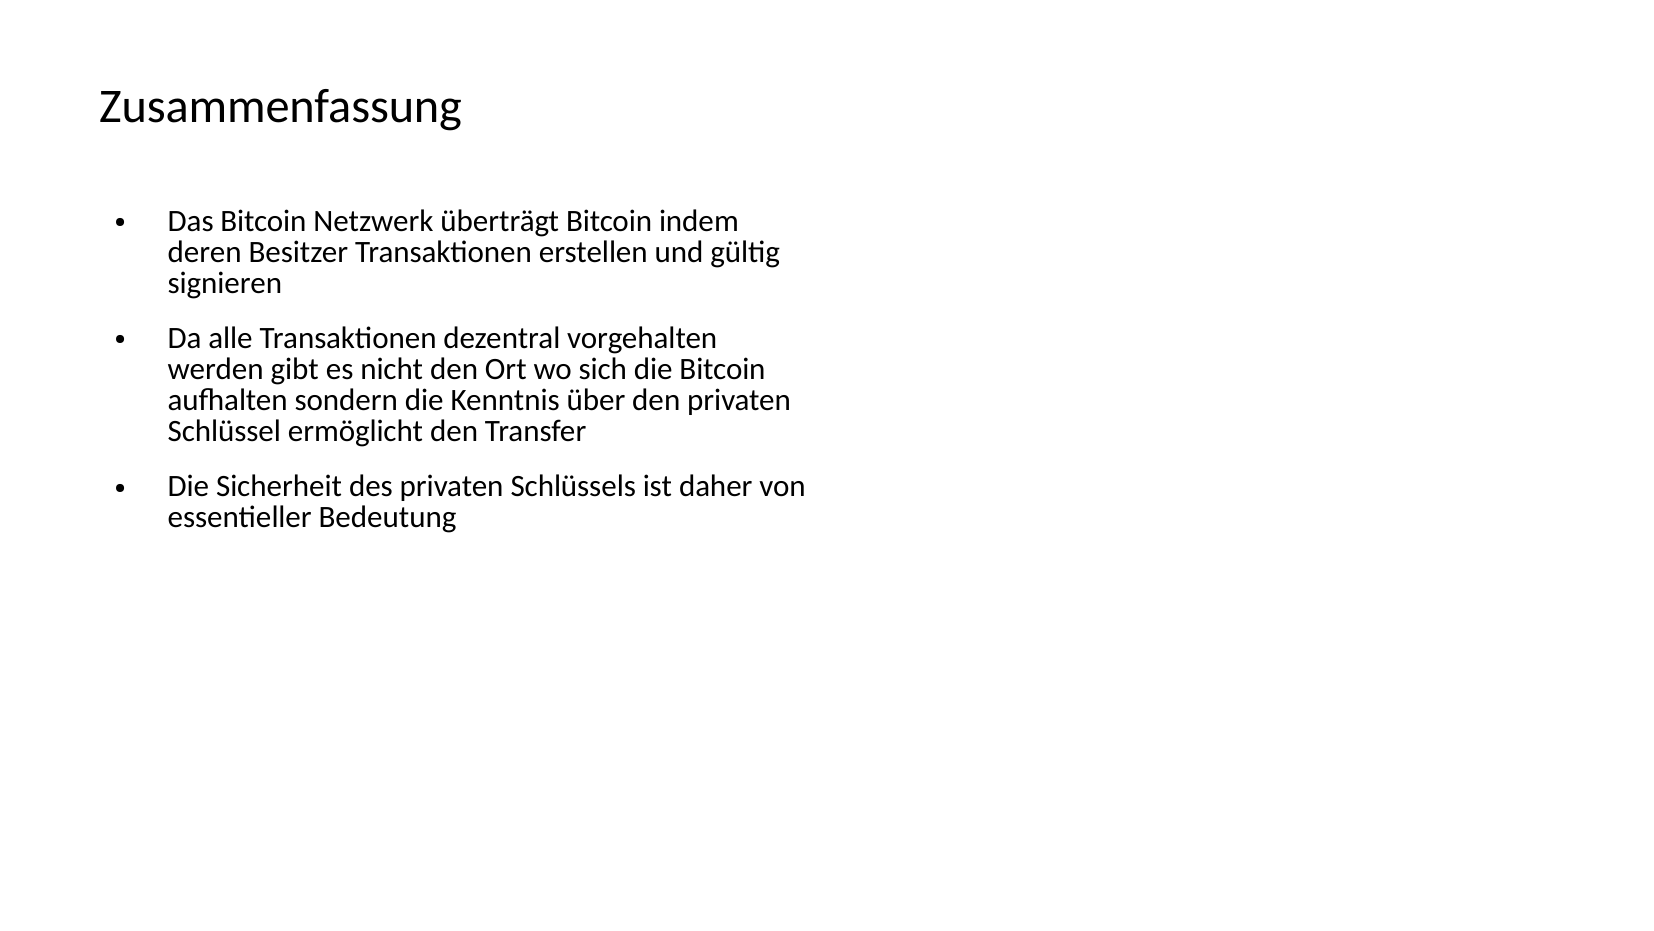

# Zusammenfassung
Das Bitcoin Netzwerk überträgt Bitcoin indem deren Besitzer Transaktionen erstellen und gültig signieren
Da alle Transaktionen dezentral vorgehalten werden gibt es nicht den Ort wo sich die Bitcoin aufhalten sondern die Kenntnis über den privaten Schlüssel ermöglicht den Transfer
Die Sicherheit des privaten Schlüssels ist daher von essentieller Bedeutung